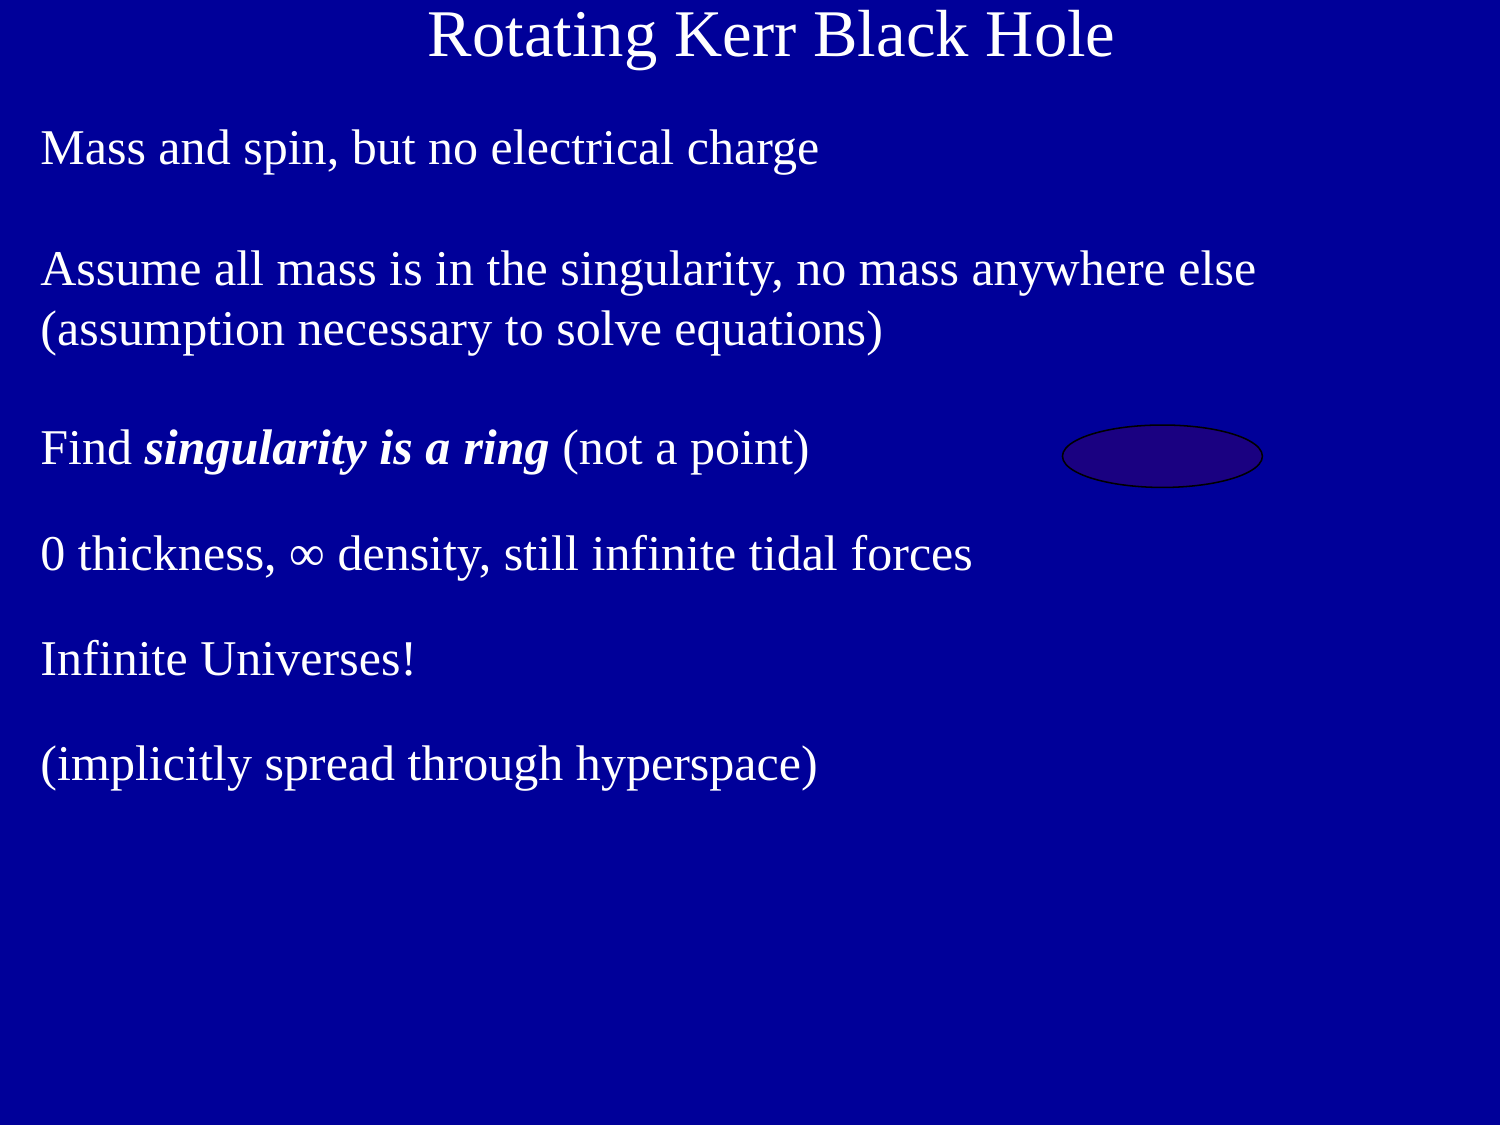

Rotating Kerr Black Hole
Mass and spin, but no electrical charge
Assume all mass is in the singularity, no mass anywhere else
(assumption necessary to solve equations)
Find singularity is a ring (not a point)
0 thickness, ∞ density, still infinite tidal forces
Infinite Universes!
(implicitly spread through hyperspace)